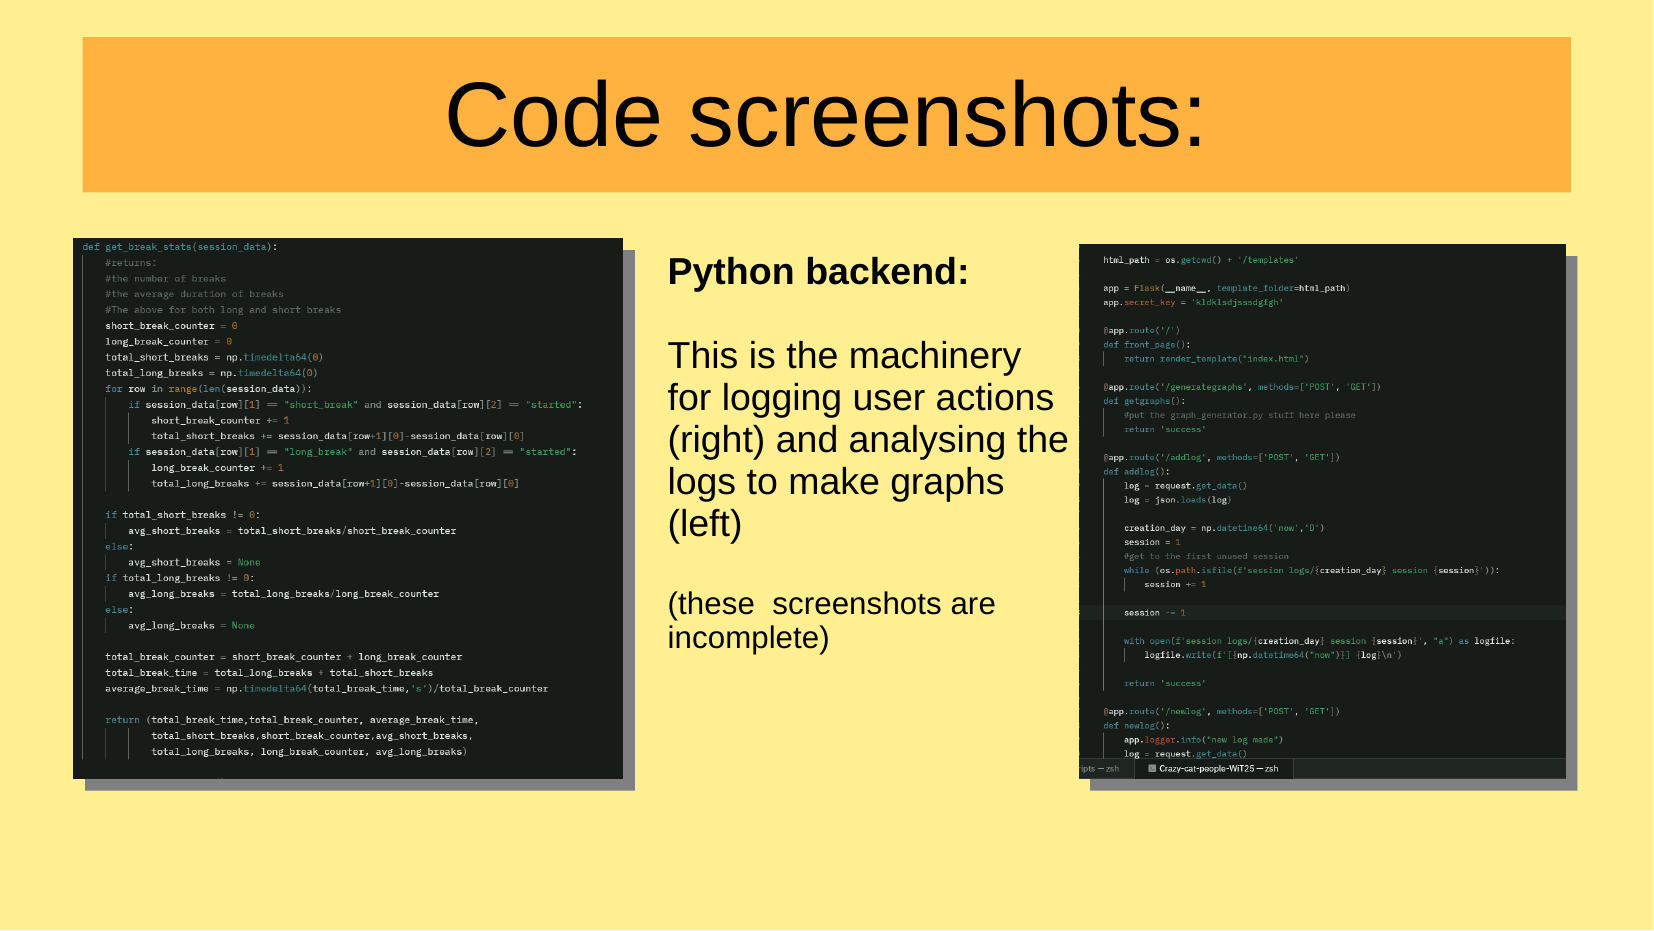

# Code screenshots:
Python backend:
This is the machinery for logging user actions (right) and analysing the logs to make graphs (left)
(these screenshots are incomplete)